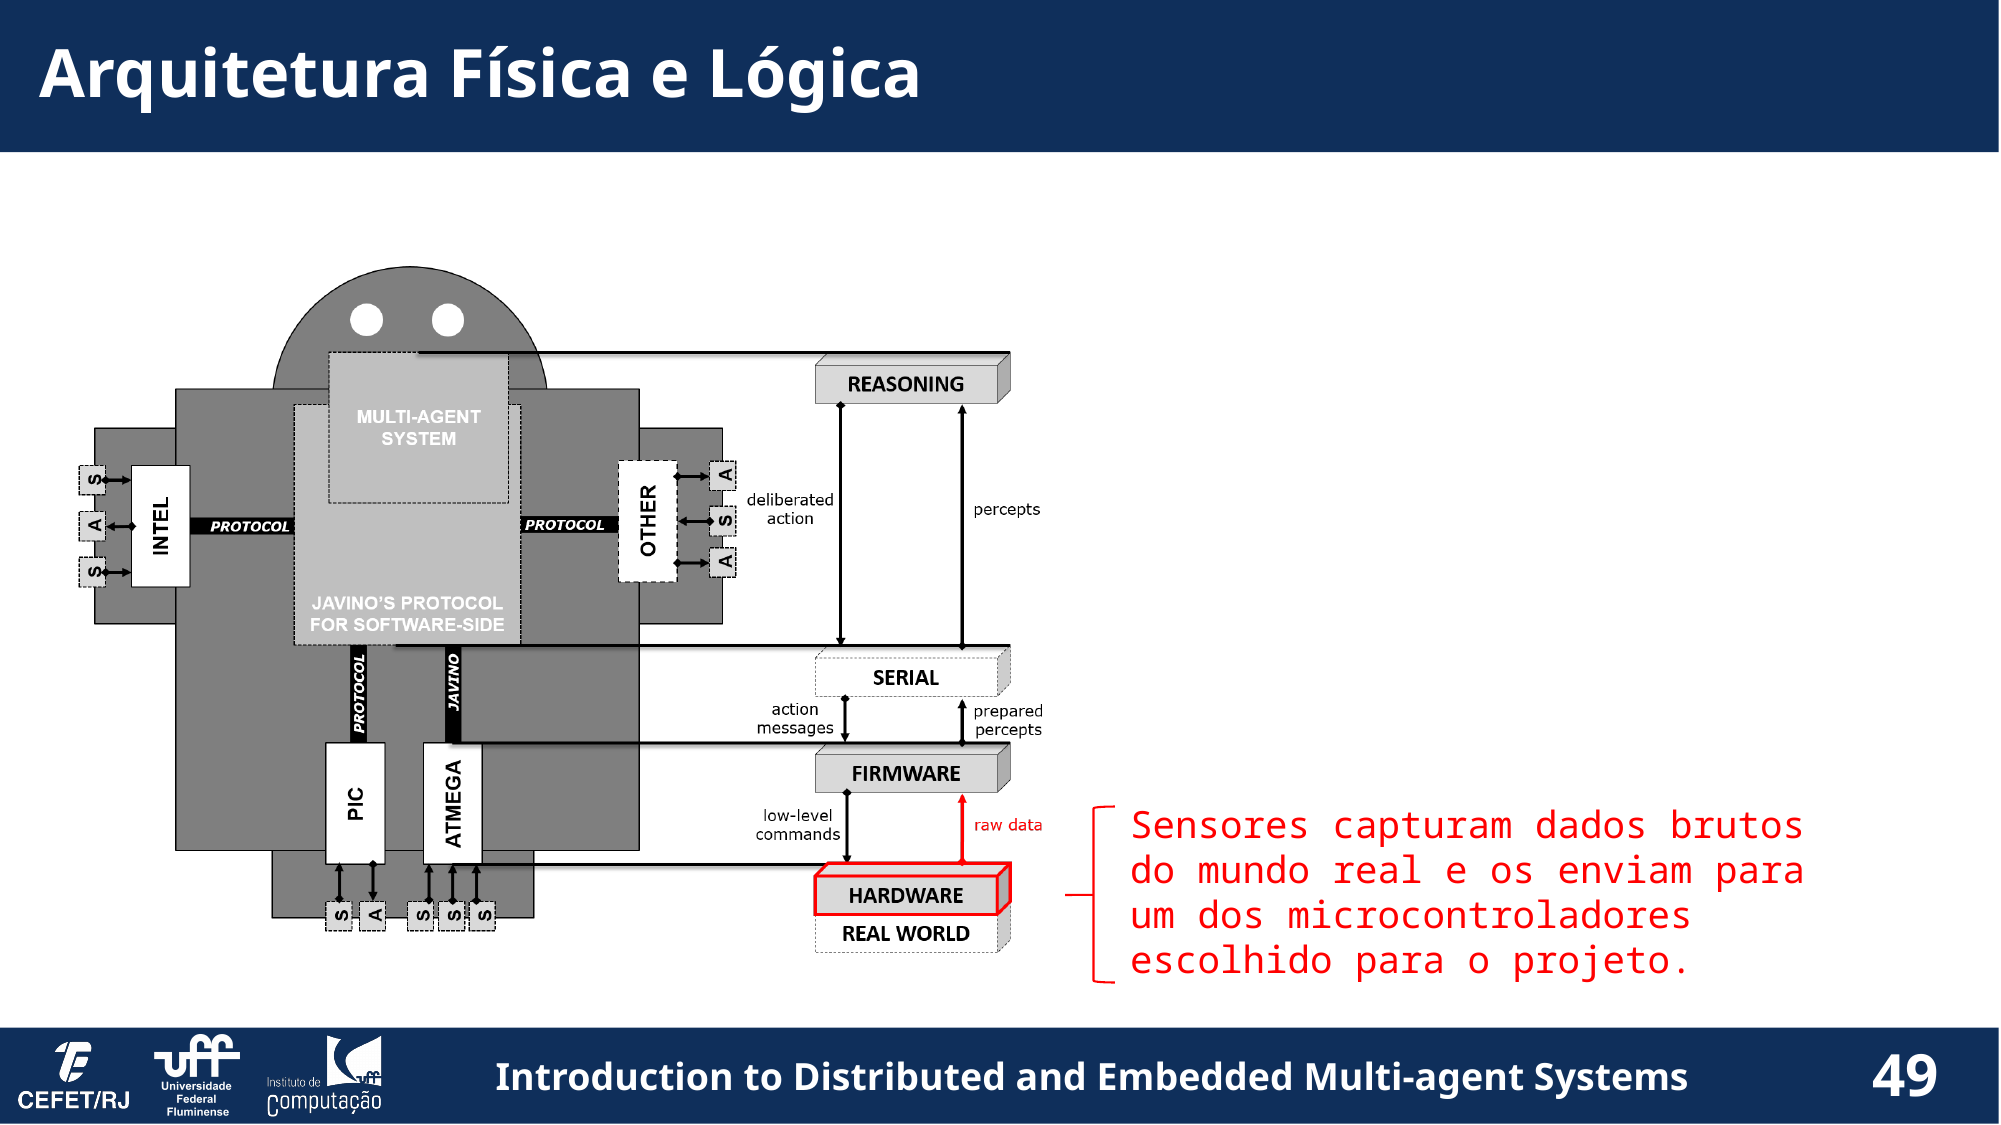

Arquitetura Física e Lógica
Sensores capturam dados brutos do mundo real e os enviam para um dos microcontroladores escolhido para o projeto.